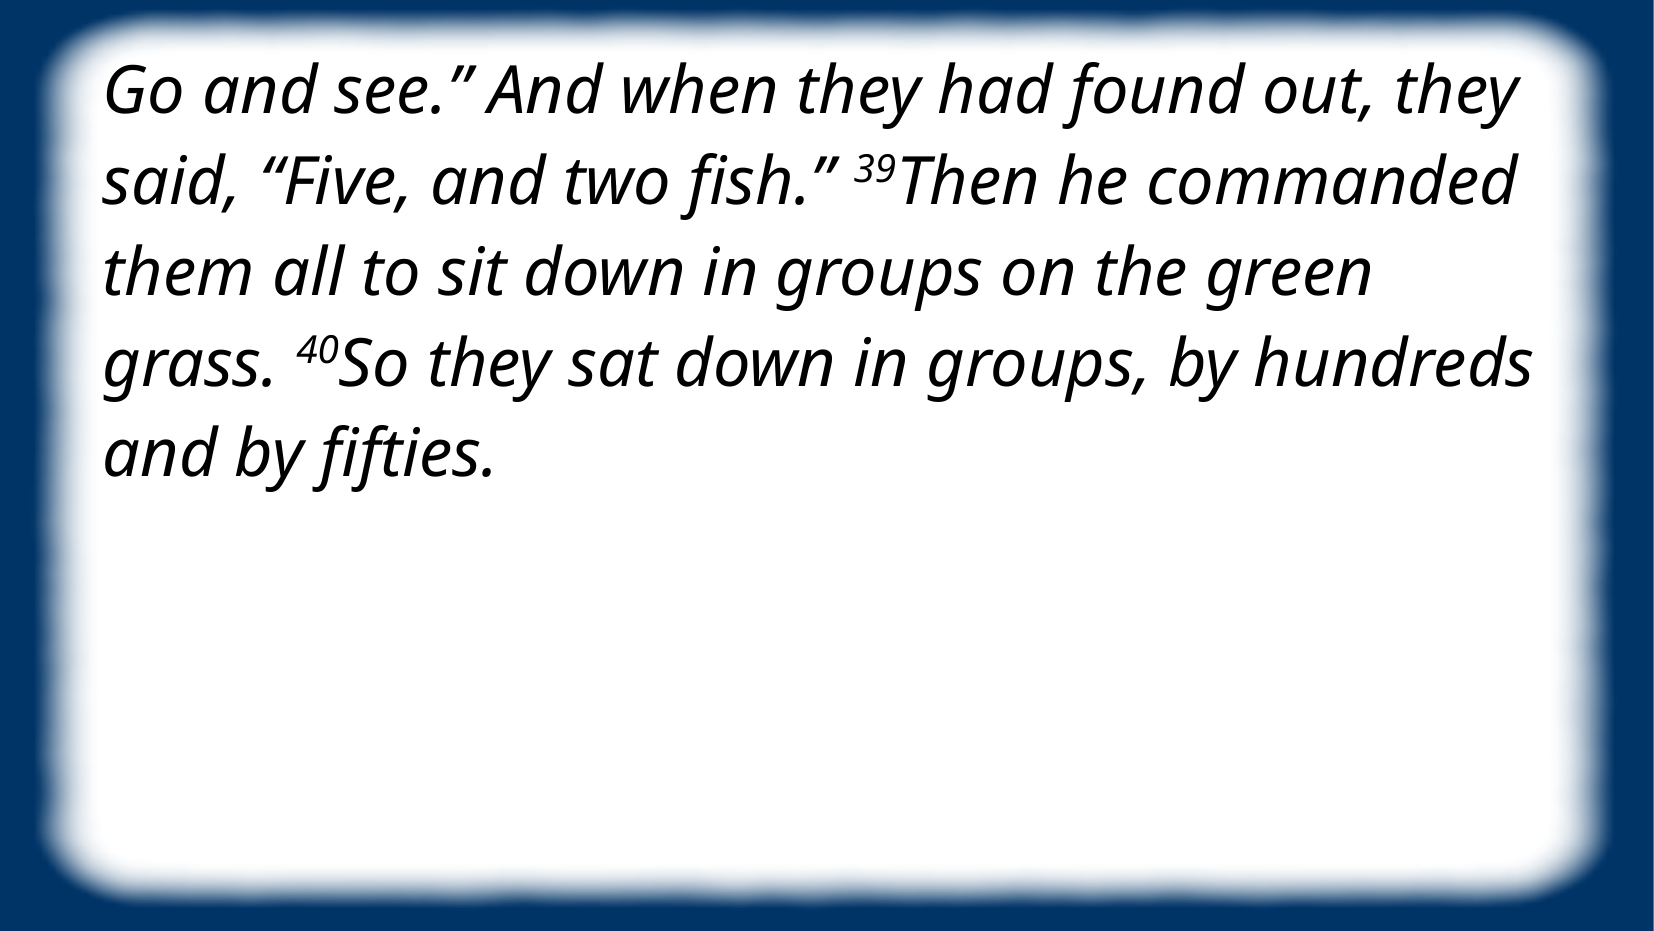

Go and see.” And when they had found out, they said, “Five, and two fish.” 39Then he commanded them all to sit down in groups on the green grass. 40So they sat down in groups, by hundreds and by fifties.